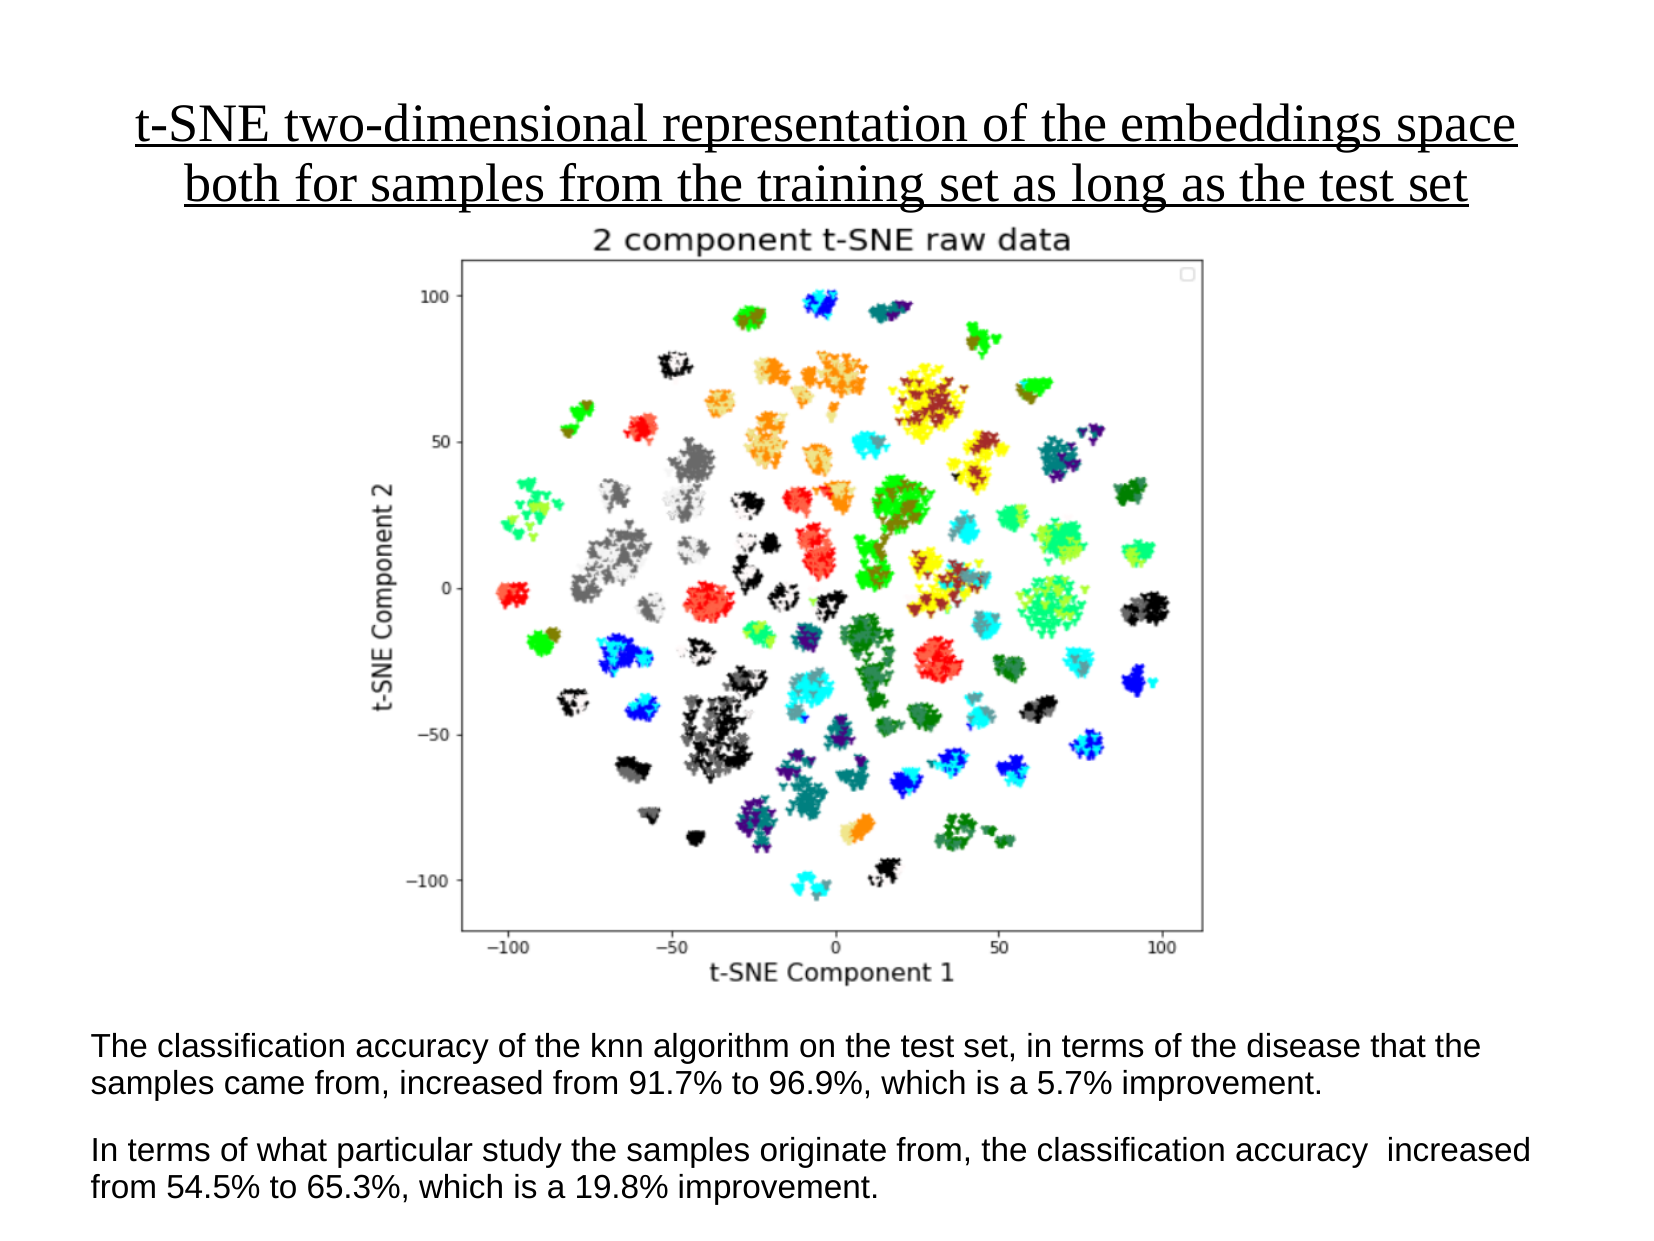

# t-SNE two-dimensional representation of the embeddings space both for samples from the training set as long as the test set
The classification accuracy of the knn algorithm on the test set, in terms of the disease that the samples came from, increased from 91.7% to 96.9%, which is a 5.7% improvement.
In terms of what particular study the samples originate from, the classification accuracy increased from 54.5% to 65.3%, which is a 19.8% improvement.